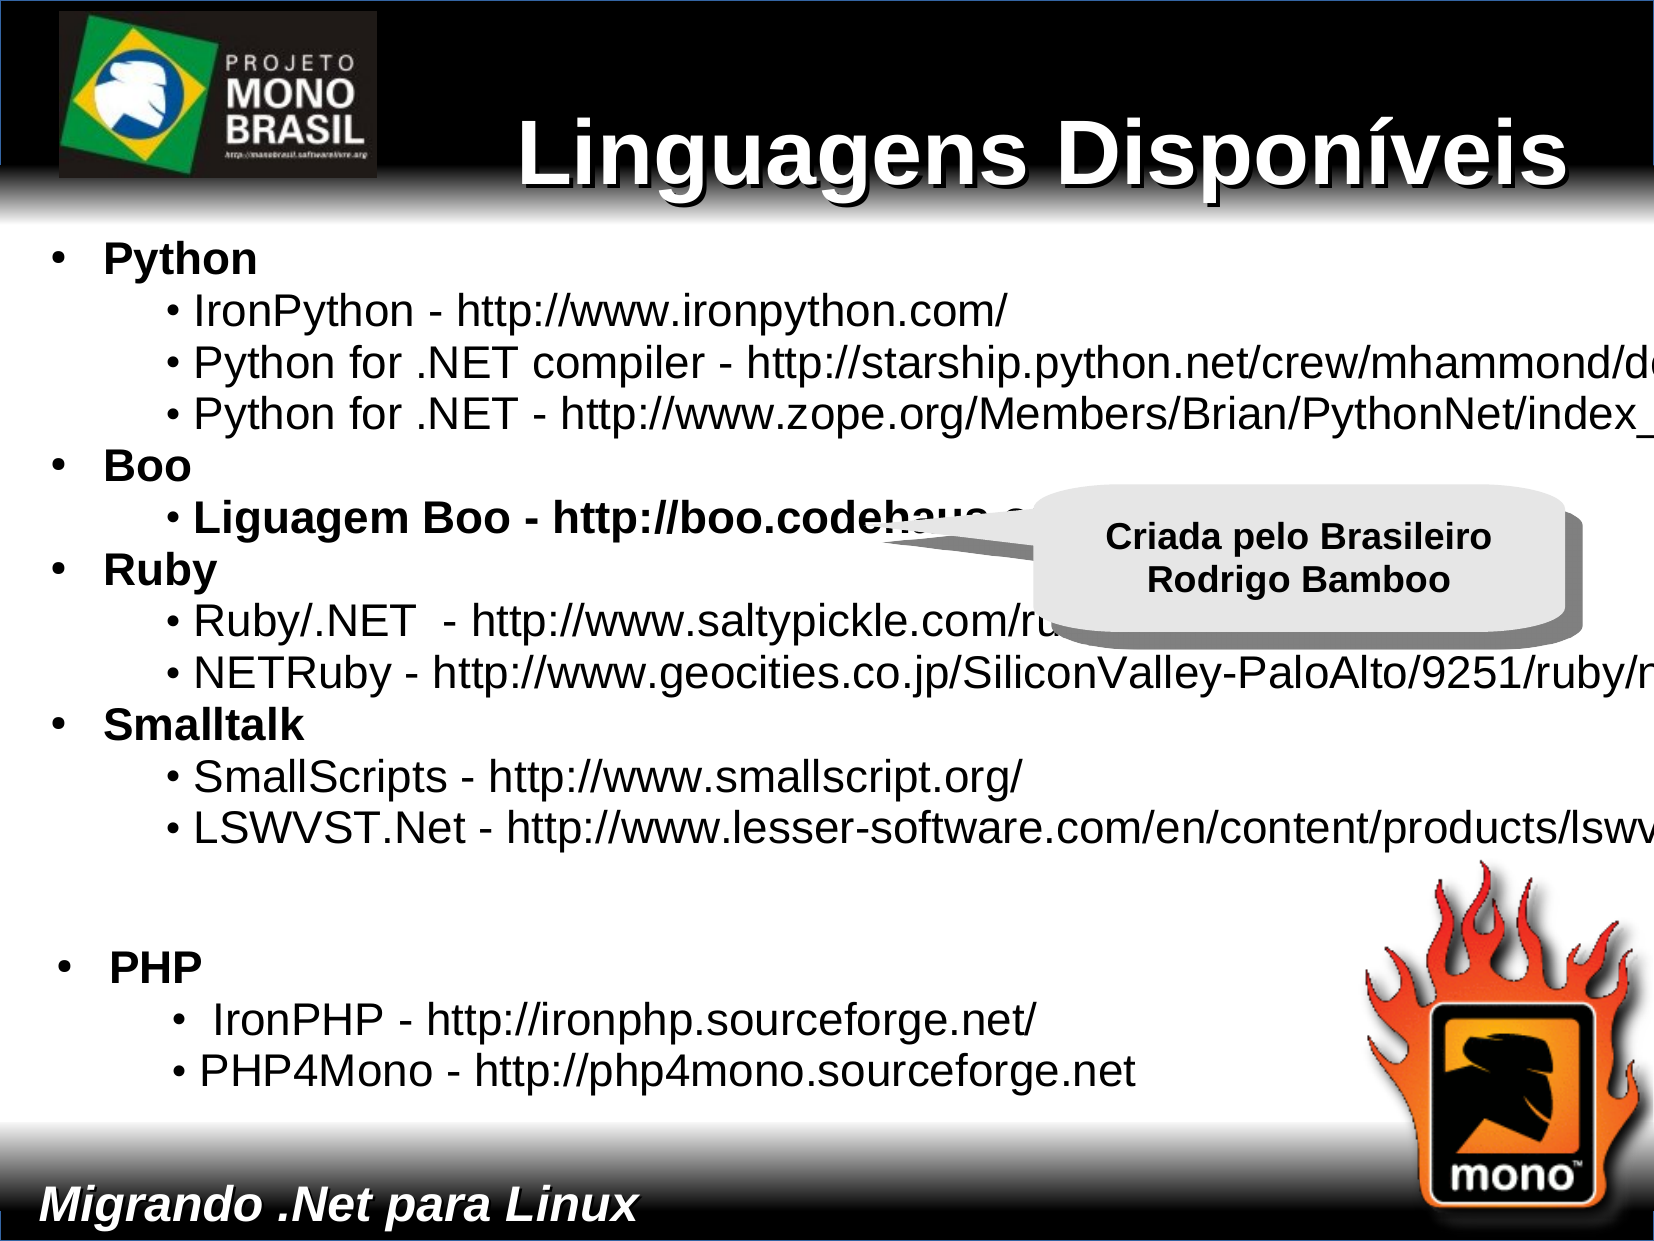

# Linguagens Disponíveis
Python
 IronPython - http://www.ironpython.com/
 Python for .NET compiler - http://starship.python.net/crew/mhammond/dotnet/
 Python for .NET - http://www.zope.org/Members/Brian/PythonNet/index_html
Boo
 Liguagem Boo - http://boo.codehaus.org/
Ruby
 Ruby/.NET - http://www.saltypickle.com/rubydotnet/
 NETRuby - http://www.geocities.co.jp/SiliconValley-PaloAlto/9251/ruby/nrb.html
Smalltalk
 SmallScripts - http://www.smallscript.org/
 LSWVST.Net - http://www.lesser-software.com/en/content/products/lswvst/lswvst-net.htm
Criada pelo Brasileiro
Rodrigo Bamboo
PHP
 IronPHP - http://ironphp.sourceforge.net/
 PHP4Mono - http://php4mono.sourceforge.net
Migrando .Net para Linux